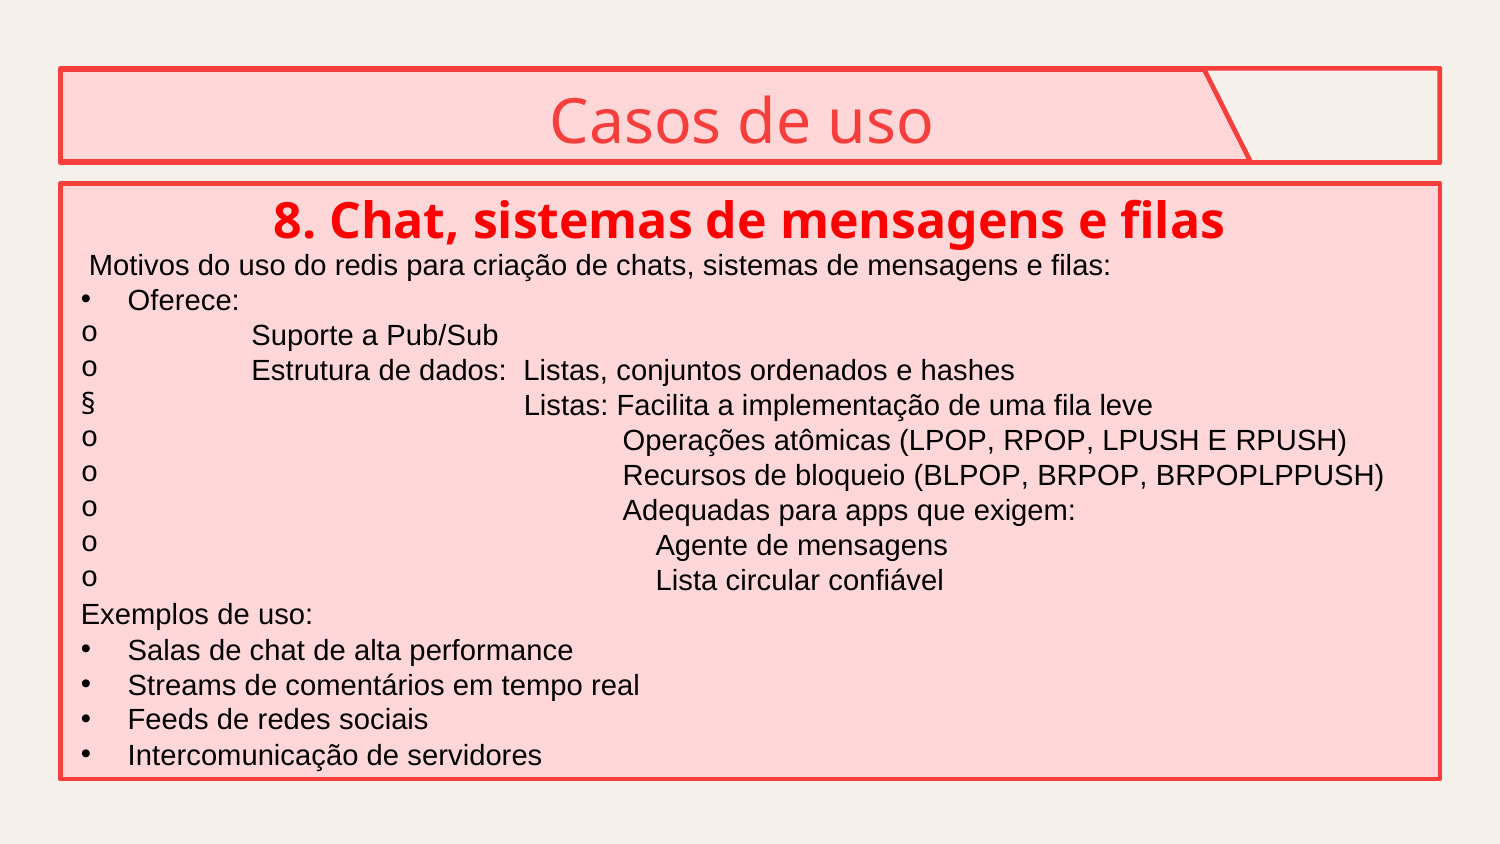

# Casos de uso
8. Chat, sistemas de mensagens e filas
 Motivos do uso do redis para criação de chats, sistemas de mensagens e filas:
Oferece:
 Suporte a Pub/Sub
 Estrutura de dados: Listas, conjuntos ordenados e hashes
 Listas: Facilita a implementação de uma fila leve
 Operações atômicas (LPOP, RPOP, LPUSH E RPUSH)
 Recursos de bloqueio (BLPOP, BRPOP, BRPOPLPPUSH)
 Adequadas para apps que exigem:
 Agente de mensagens
 Lista circular confiável
Exemplos de uso:
Salas de chat de alta performance
Streams de comentários em tempo real
Feeds de redes sociais
Intercomunicação de servidores